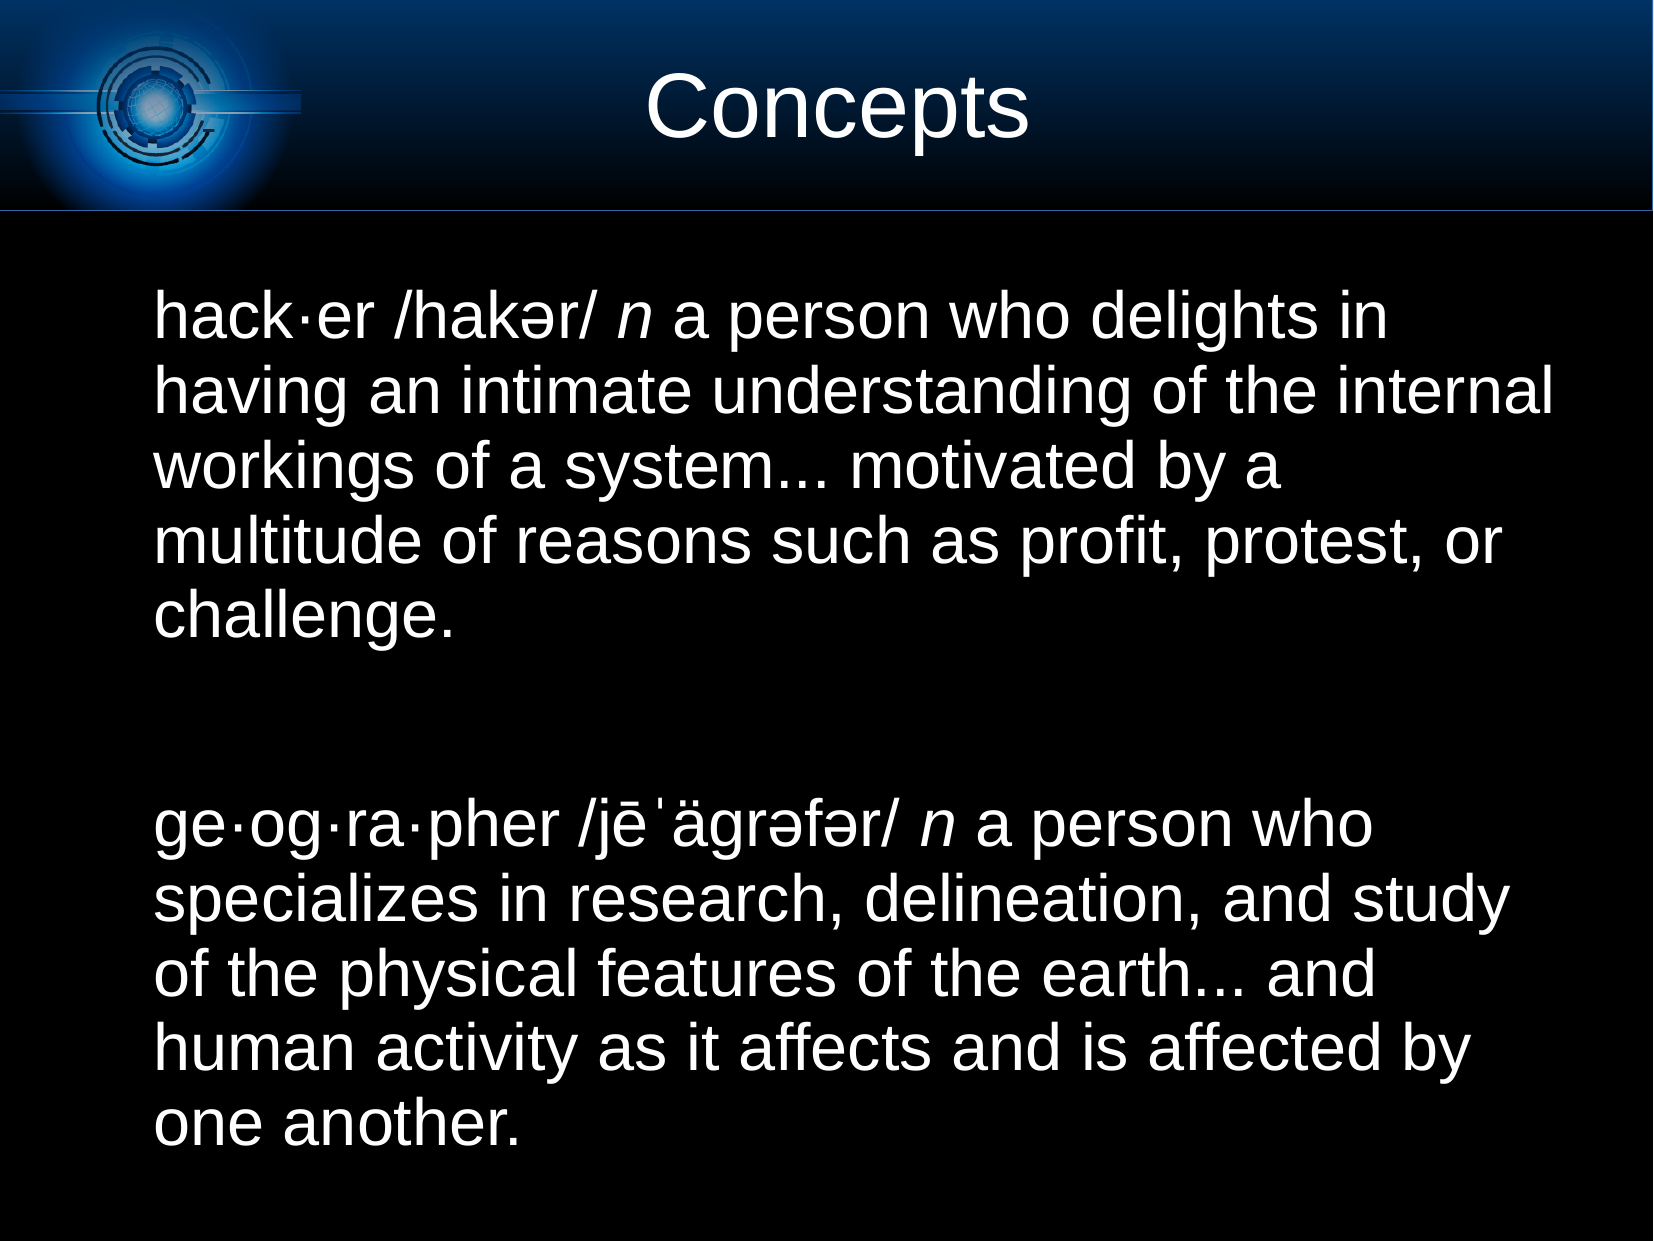

# Concepts
hack·er /hakər/ n a person who delights in having an intimate understanding of the internal workings of a system... motivated by a multitude of reasons such as profit, protest, or challenge.
ge·og·ra·pher /jēˈäɡrəfər/ n a person who specializes in research, delineation, and study of the physical features of the earth... and human activity as it affects and is affected by one another.